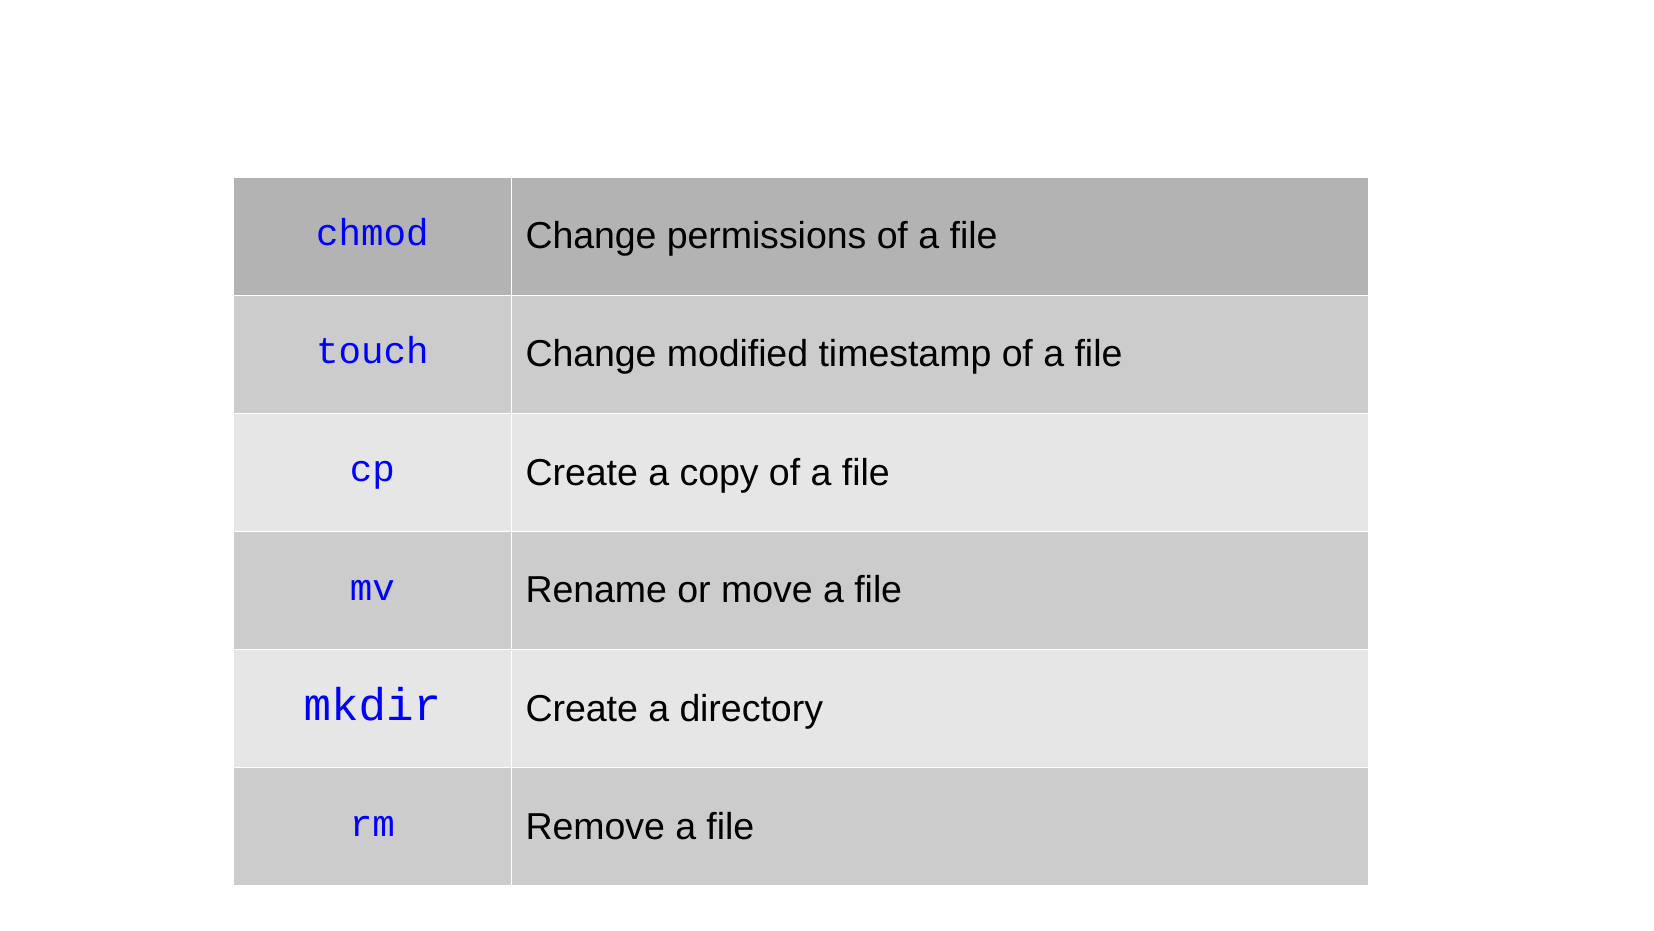

| chmod | Change permissions of a file |
| --- | --- |
| touch | Change modified timestamp of a file |
| cp | Create a copy of a file |
| mv | Rename or move a file |
| mkdir | Create a directory |
| rm | Remove a file |